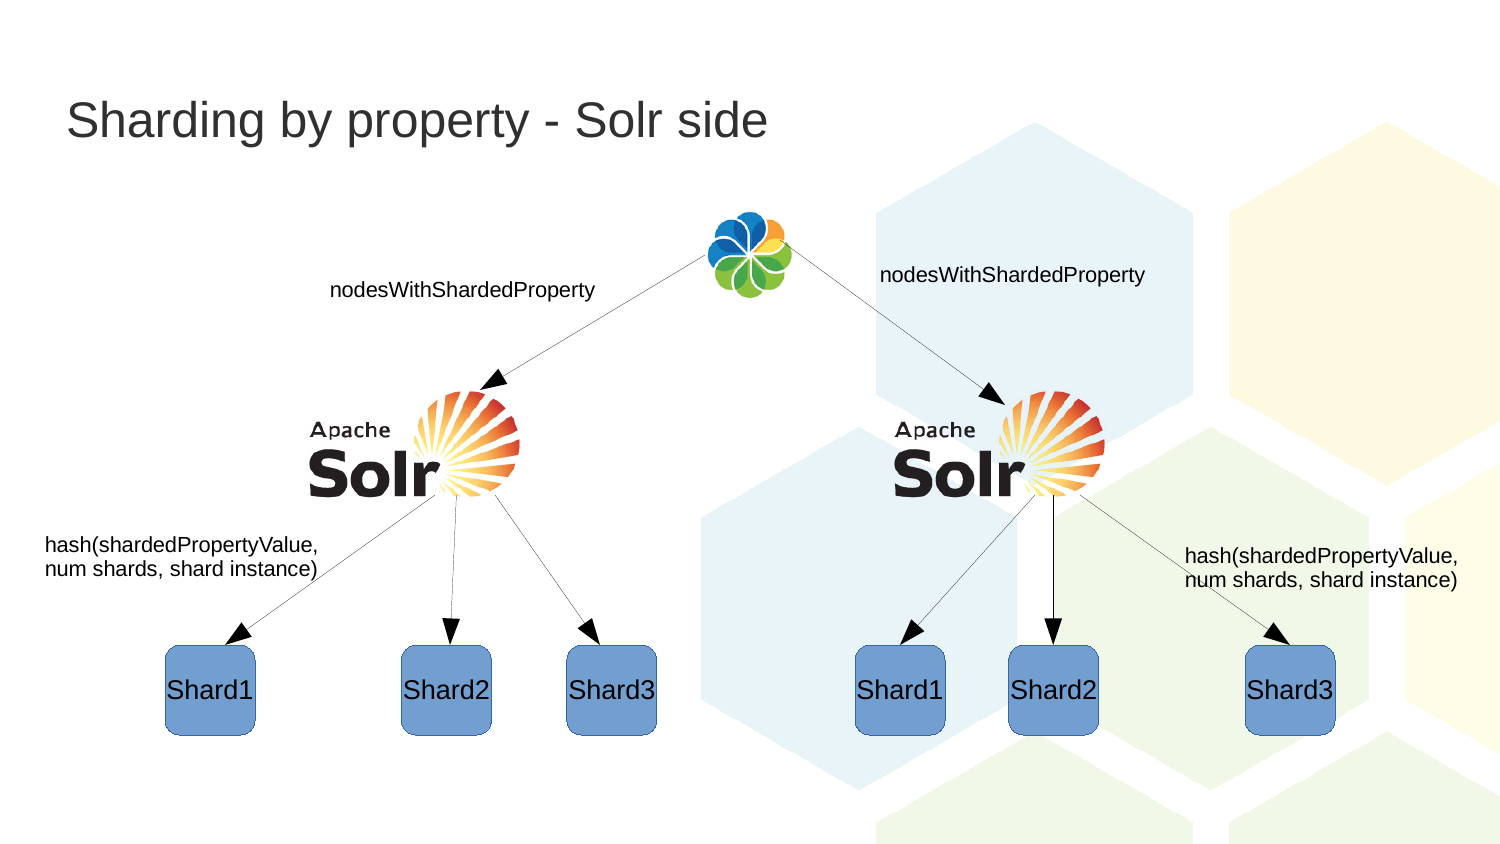

# Sharding by property - Solr side
nodesWithShardedProperty
nodesWithShardedProperty
hash(shardedPropertyValue, num shards, shard instance)
hash(shardedPropertyValue,num shards, shard instance)
Shard1
Shard2
Shard3
Shard1
Shard2
Shard3